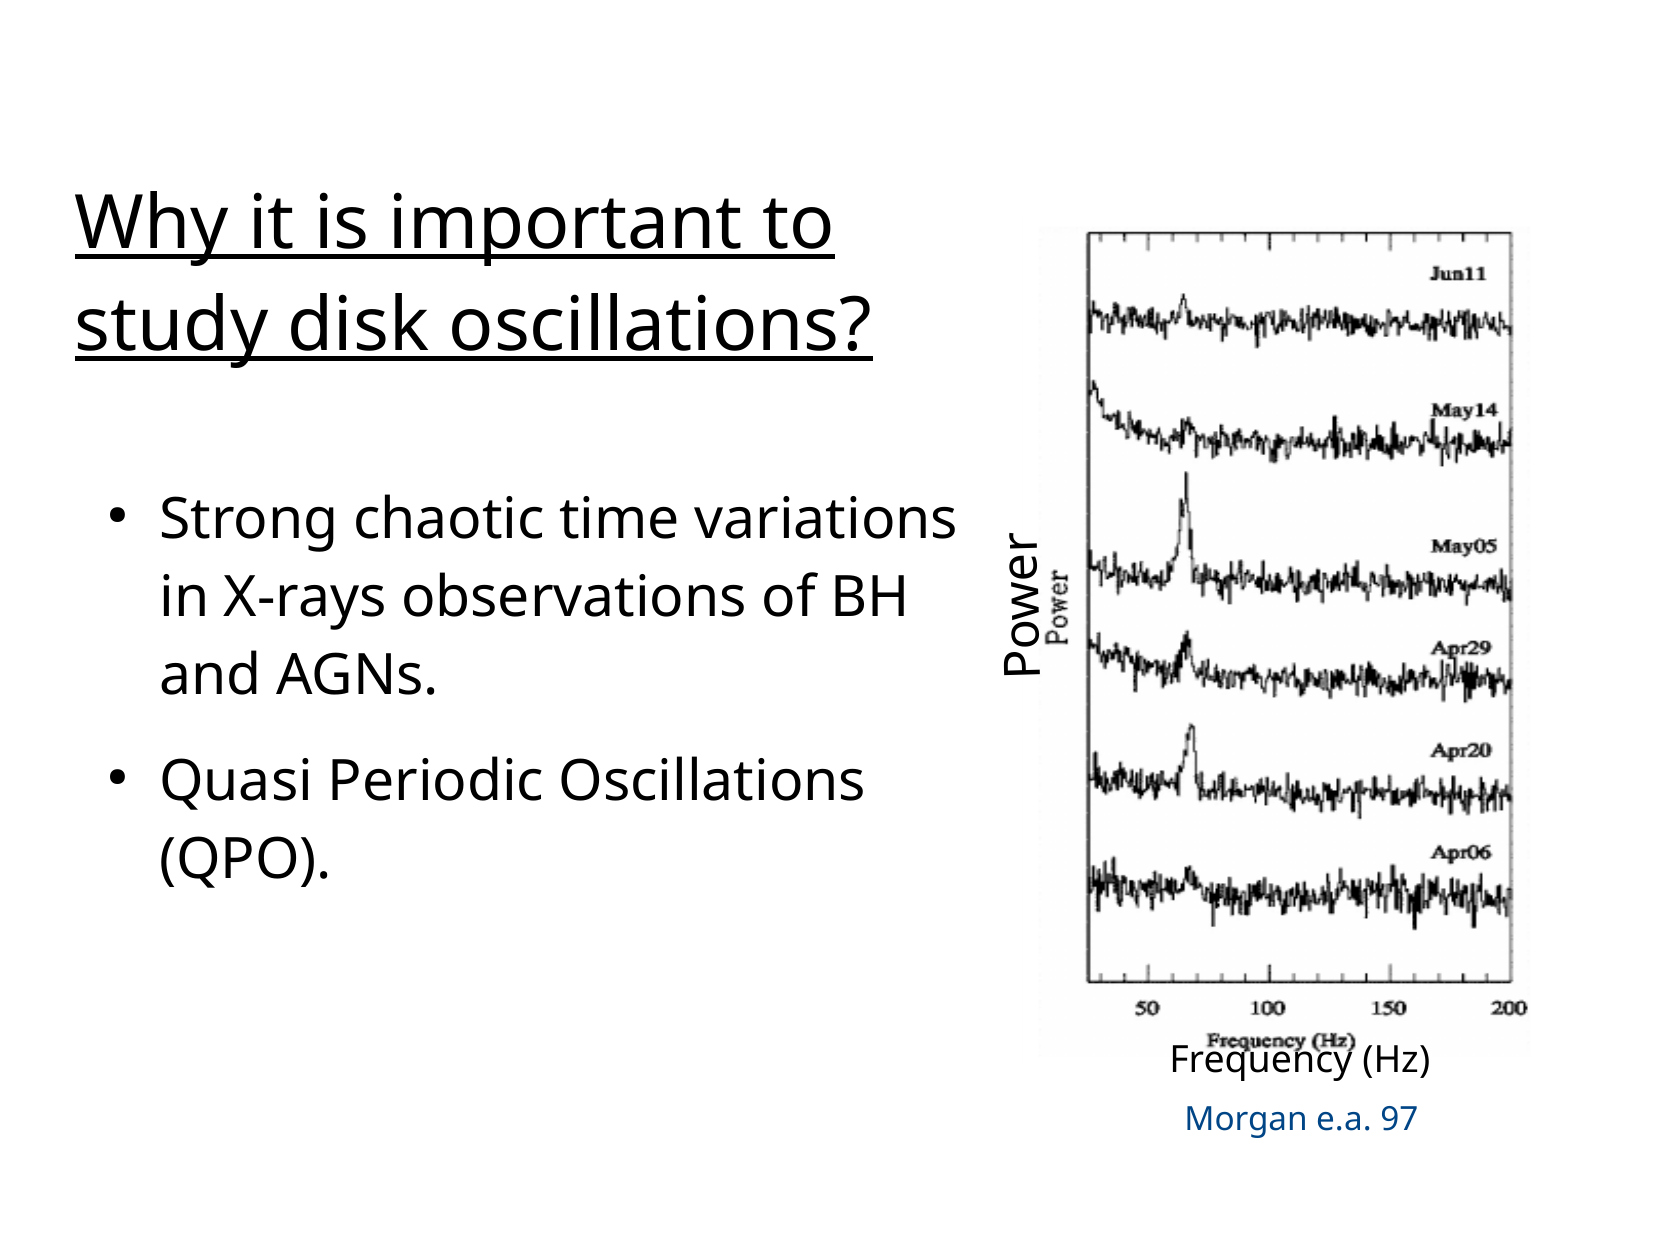

Why it is important to study disk oscillations?
# Strong chaotic time variations in X-rays observations of BH and AGNs.
Quasi Periodic Oscillations (QPO).
Power
Frequency (Hz)
Morgan e.a. 97